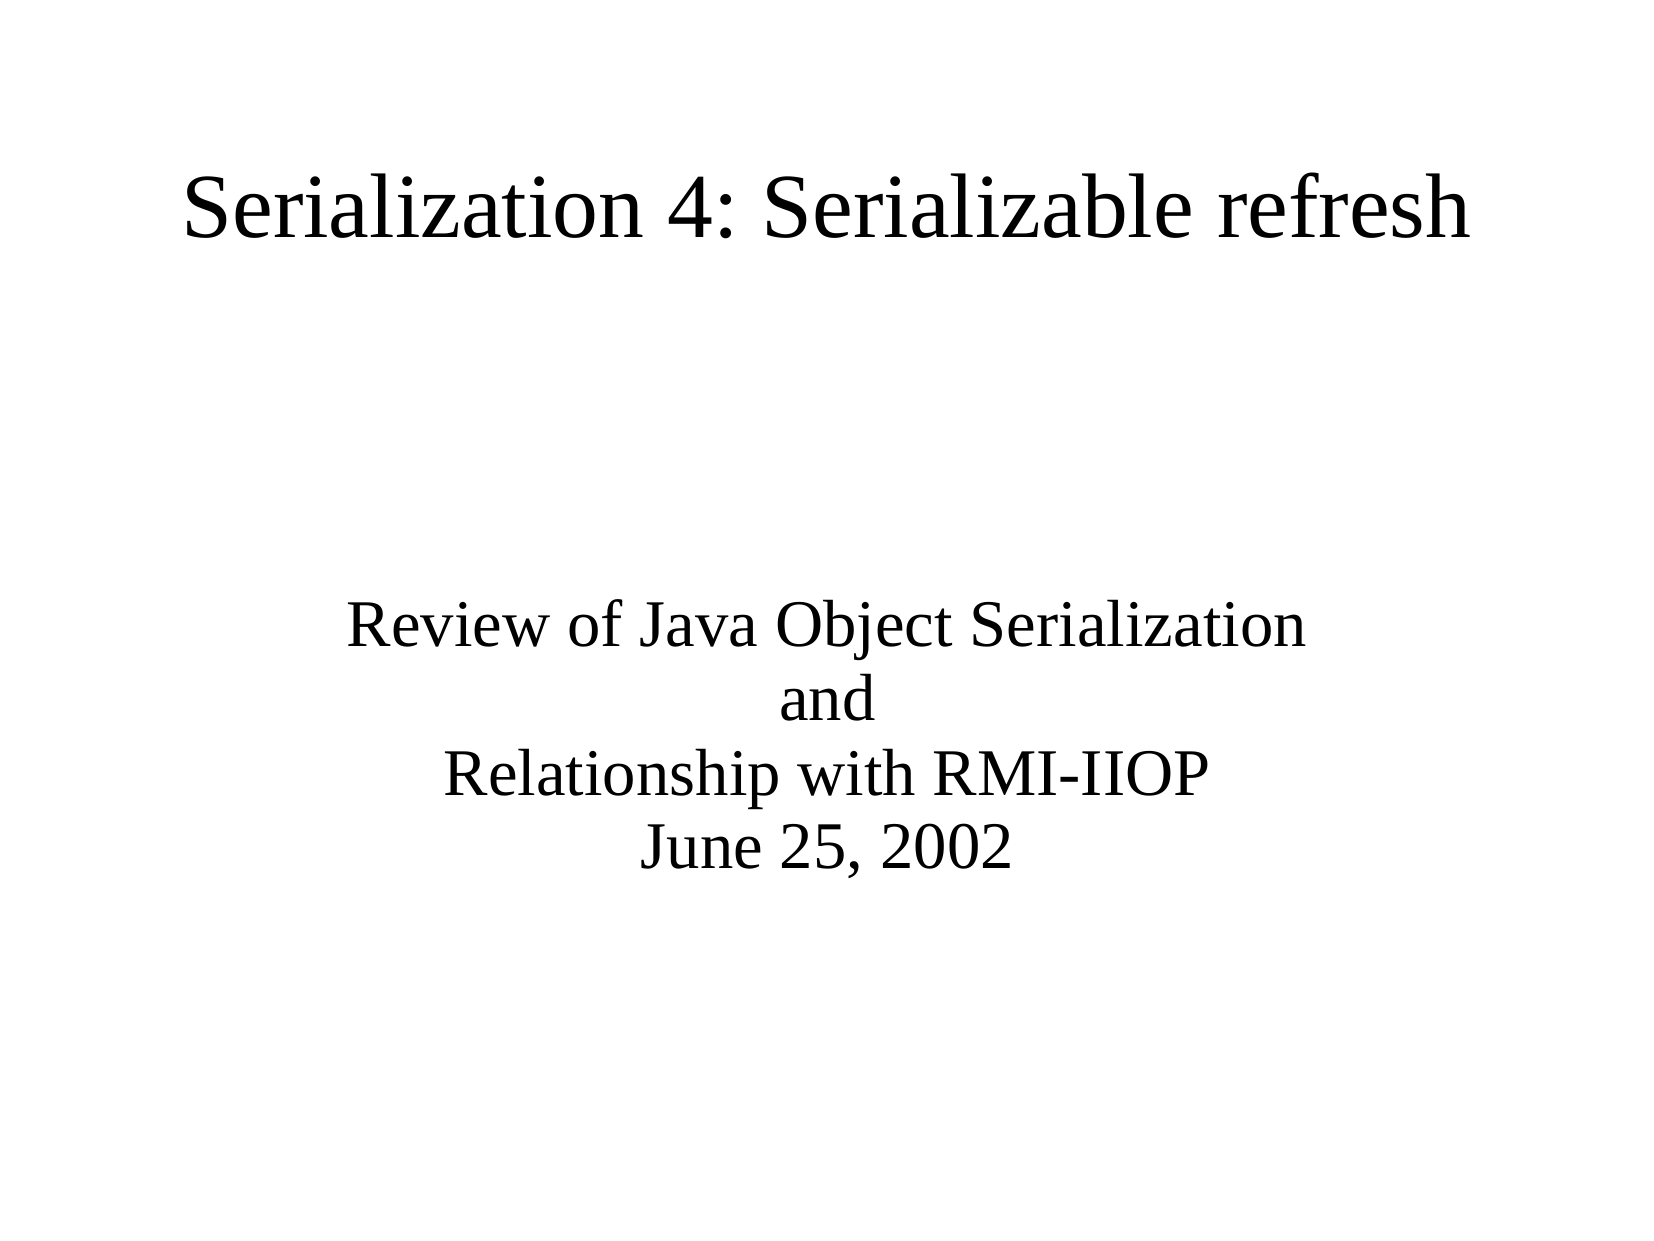

# Serialization 4: Serializable refresh
Review of Java Object Serialization
and
Relationship with RMI-IIOP
June 25, 2002